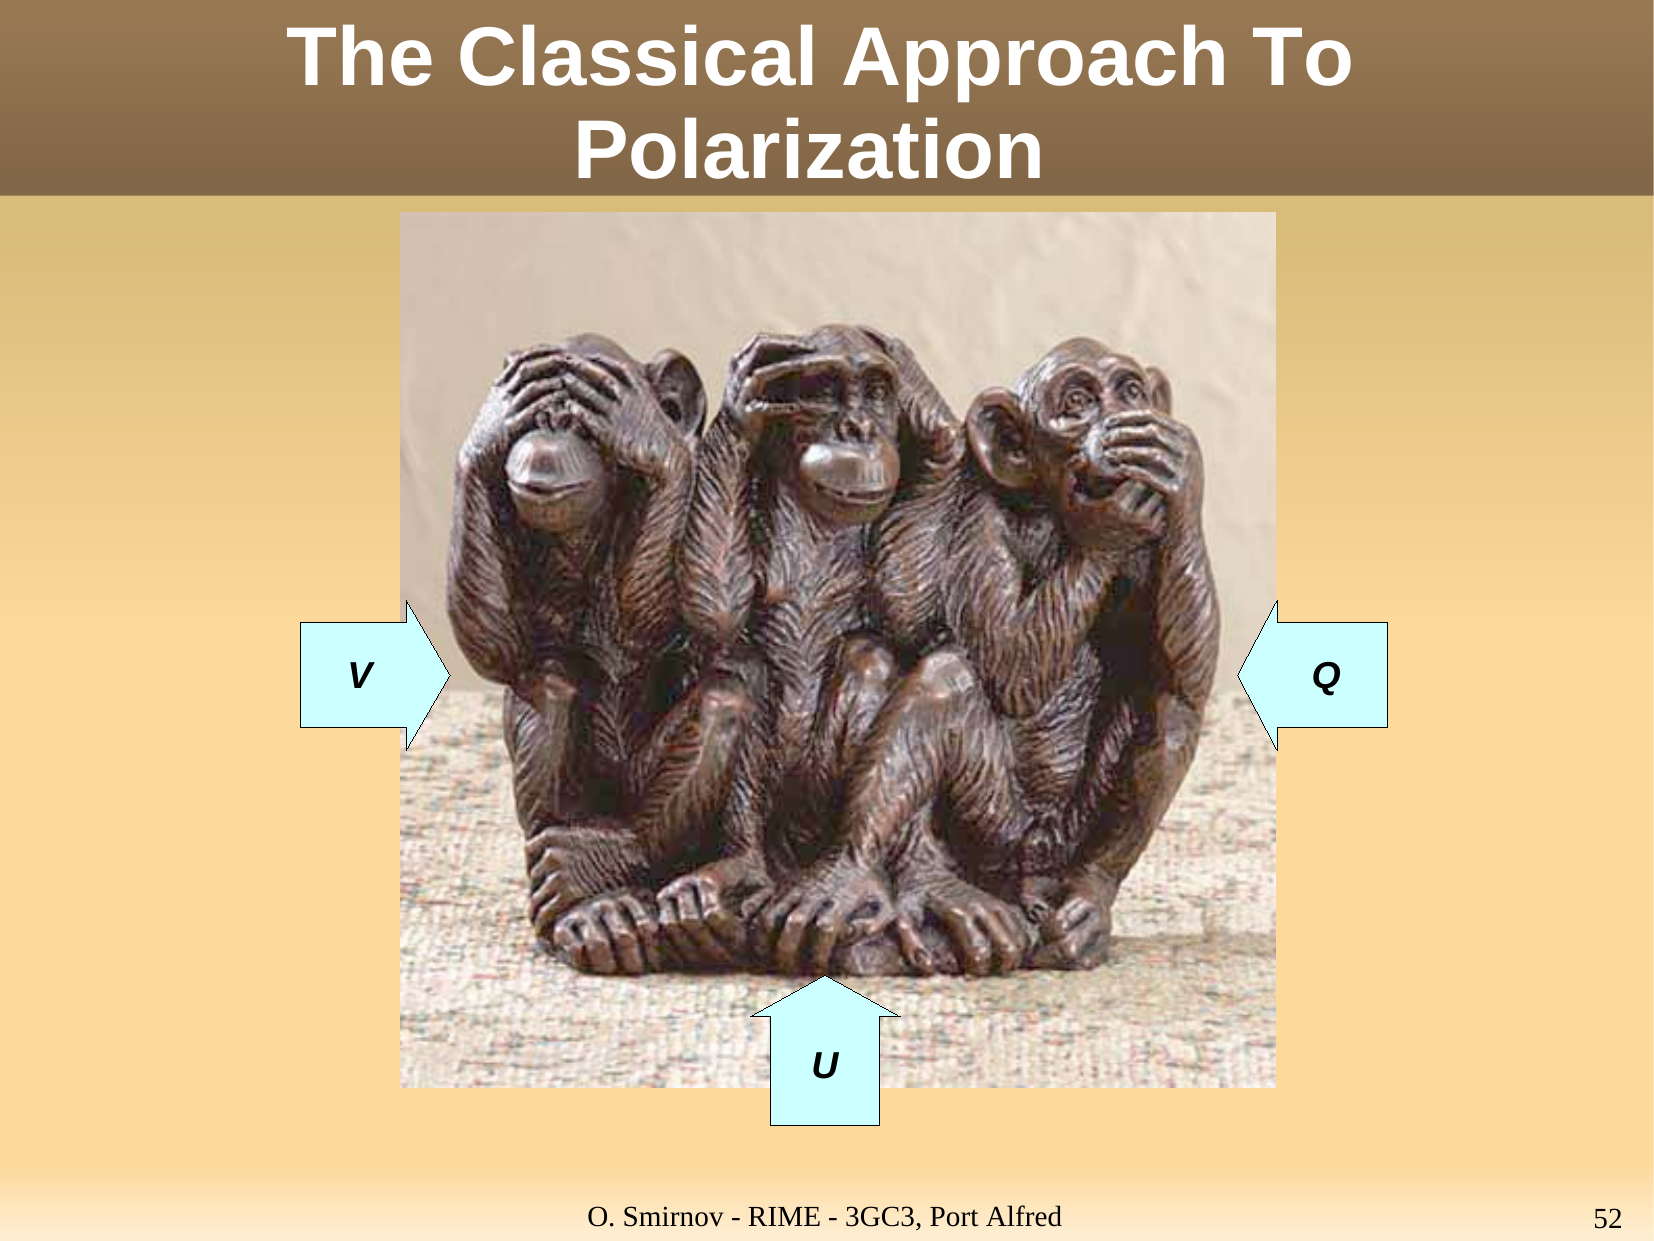

# The Classical Approach To Polarization
V
Q
U
O. Smirnov - RIME - 3GC3, Port Alfred
52